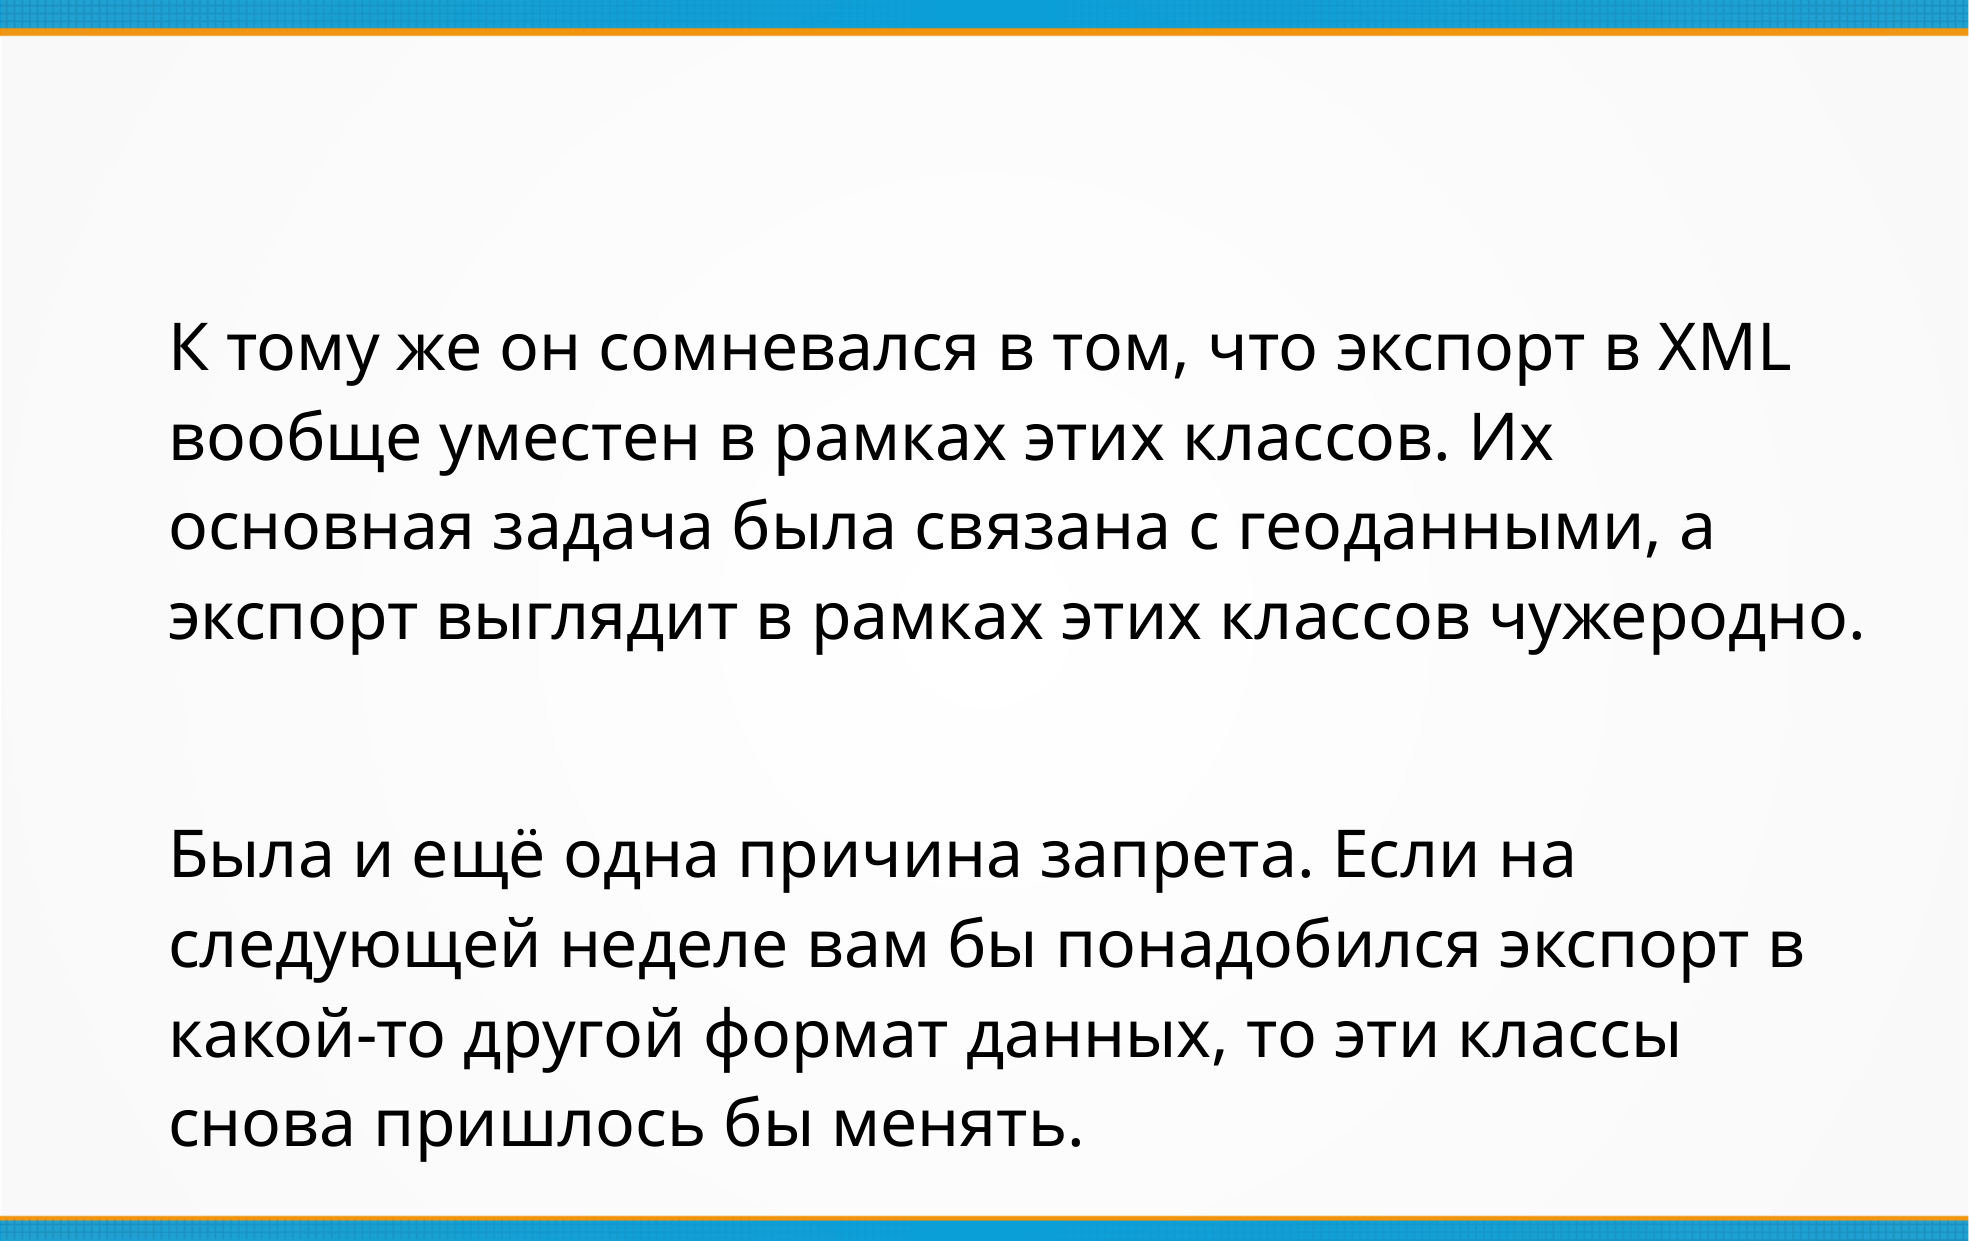

# К тому же он сомневался в том, что экспорт в XML вообще уместен в рамках этих классов. Их основная задача была связана с геоданными, а экспорт выглядит в рамках этих классов чужеродно.
Была и ещё одна причина запрета. Если на следующей неделе вам бы понадобился экспорт в какой-то другой формат данных, то эти классы снова пришлось бы менять.